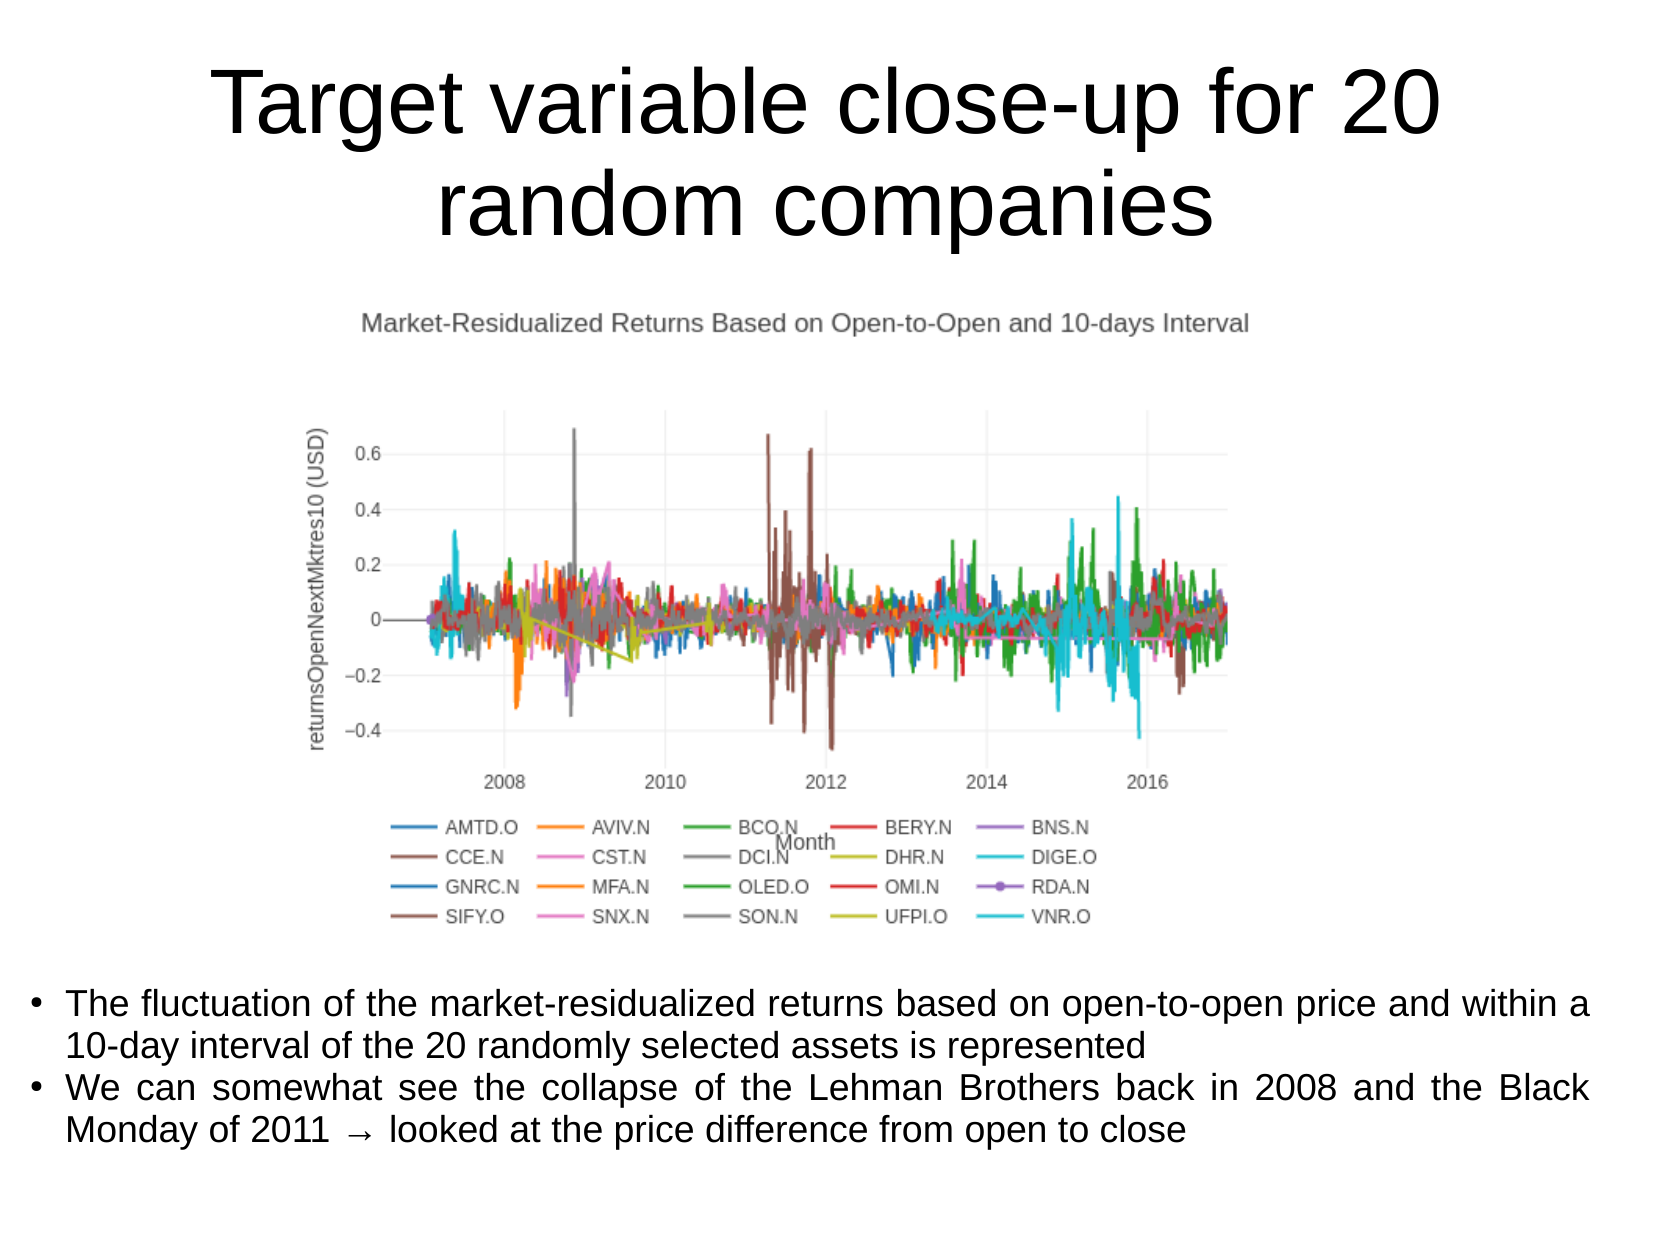

# Target variable close-up for 20 random companies
The fluctuation of the market-residualized returns based on open-to-open price and within a 10-day interval of the 20 randomly selected assets is represented
We can somewhat see the collapse of the Lehman Brothers back in 2008 and the Black Monday of 2011 → looked at the price difference from open to close